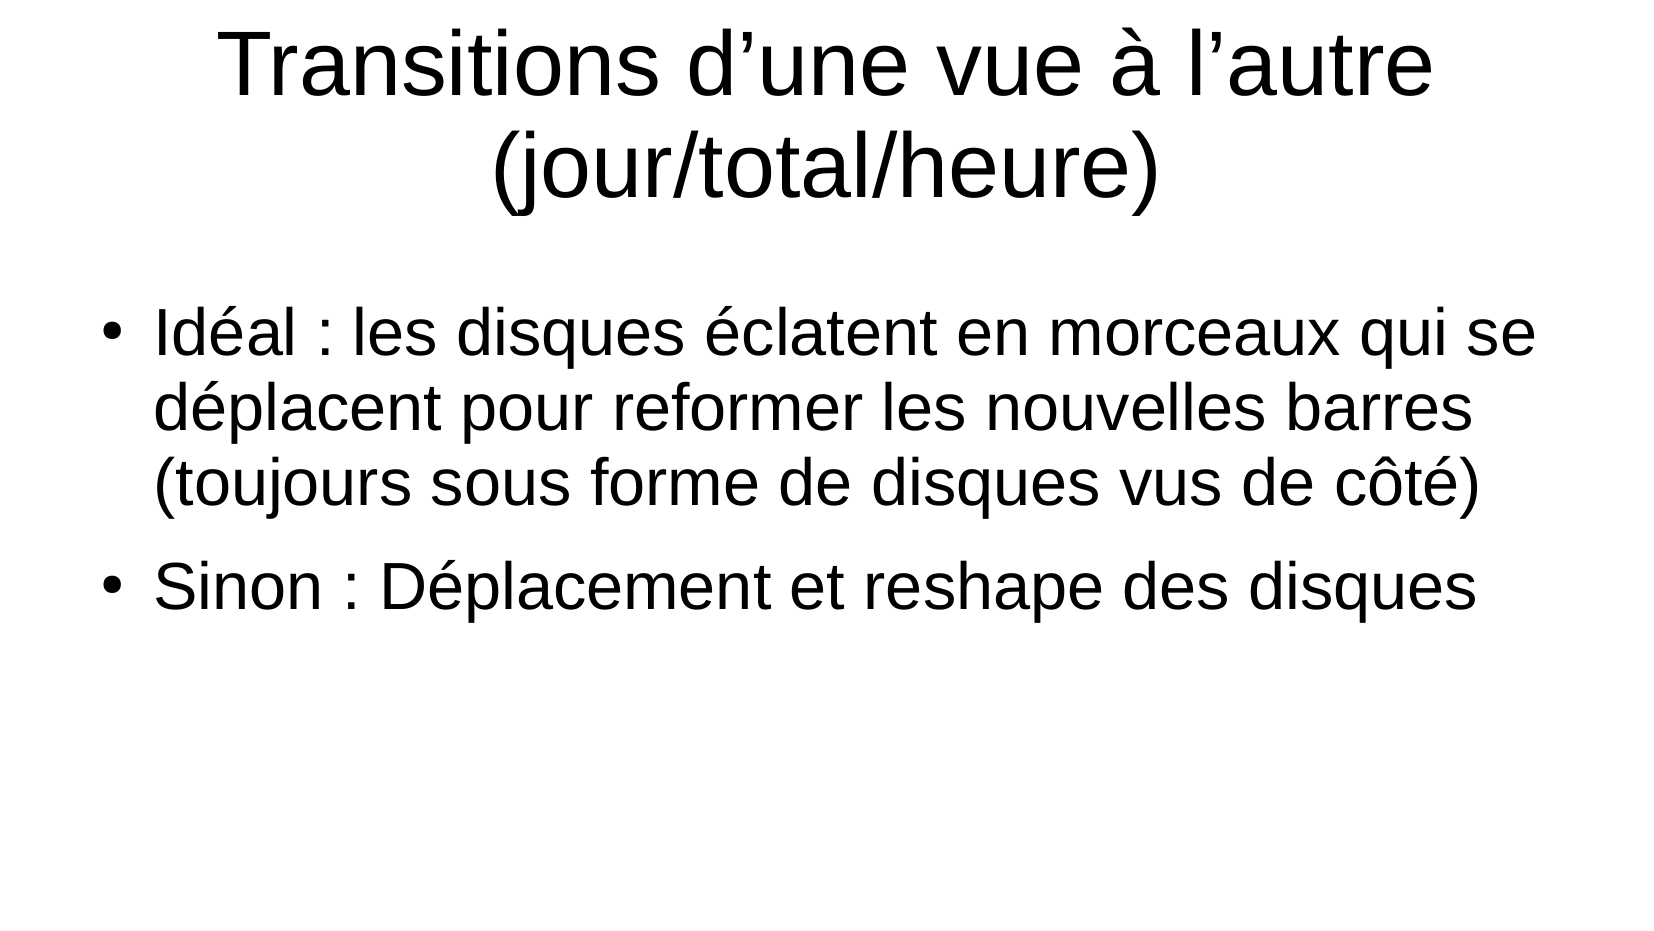

# Transitions d’une vue à l’autre (jour/total/heure)
Idéal : les disques éclatent en morceaux qui se déplacent pour reformer les nouvelles barres (toujours sous forme de disques vus de côté)
Sinon : Déplacement et reshape des disques